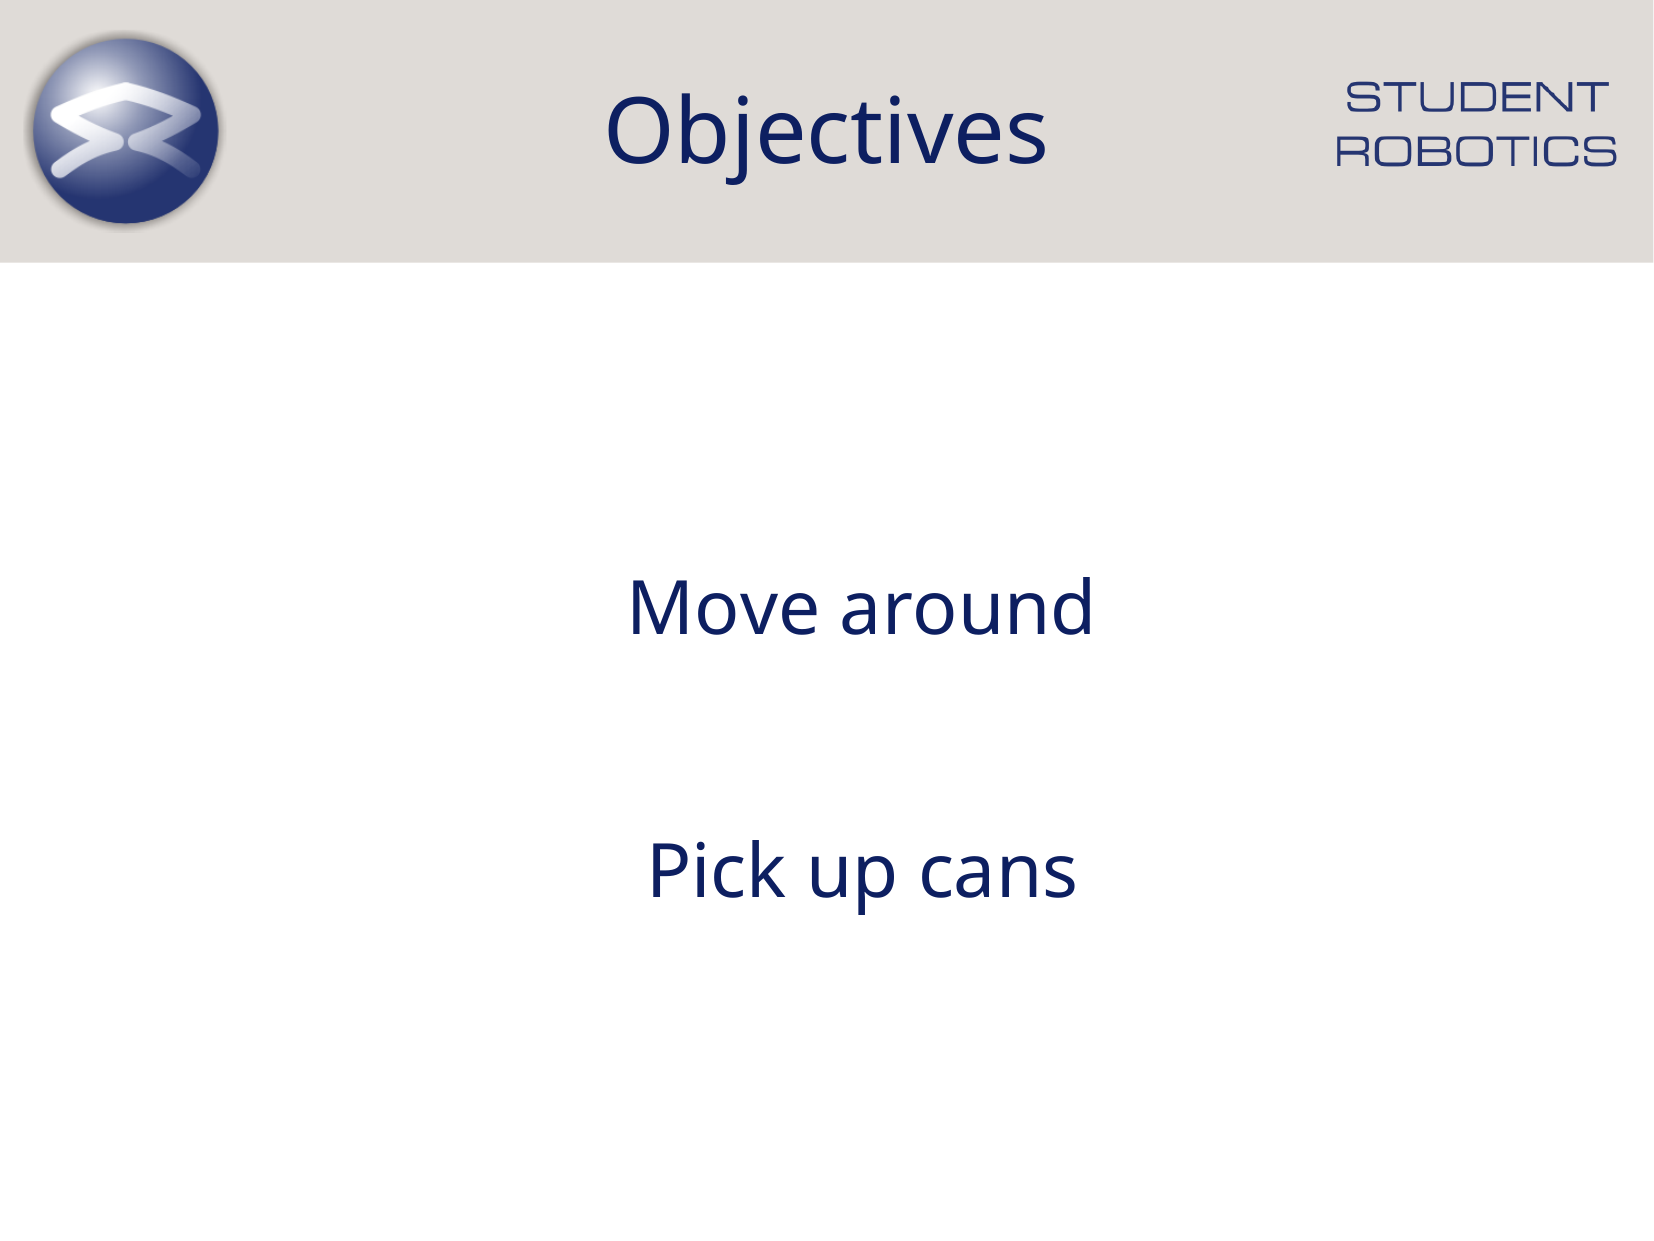

# Objectives
Move around
Pick up cans